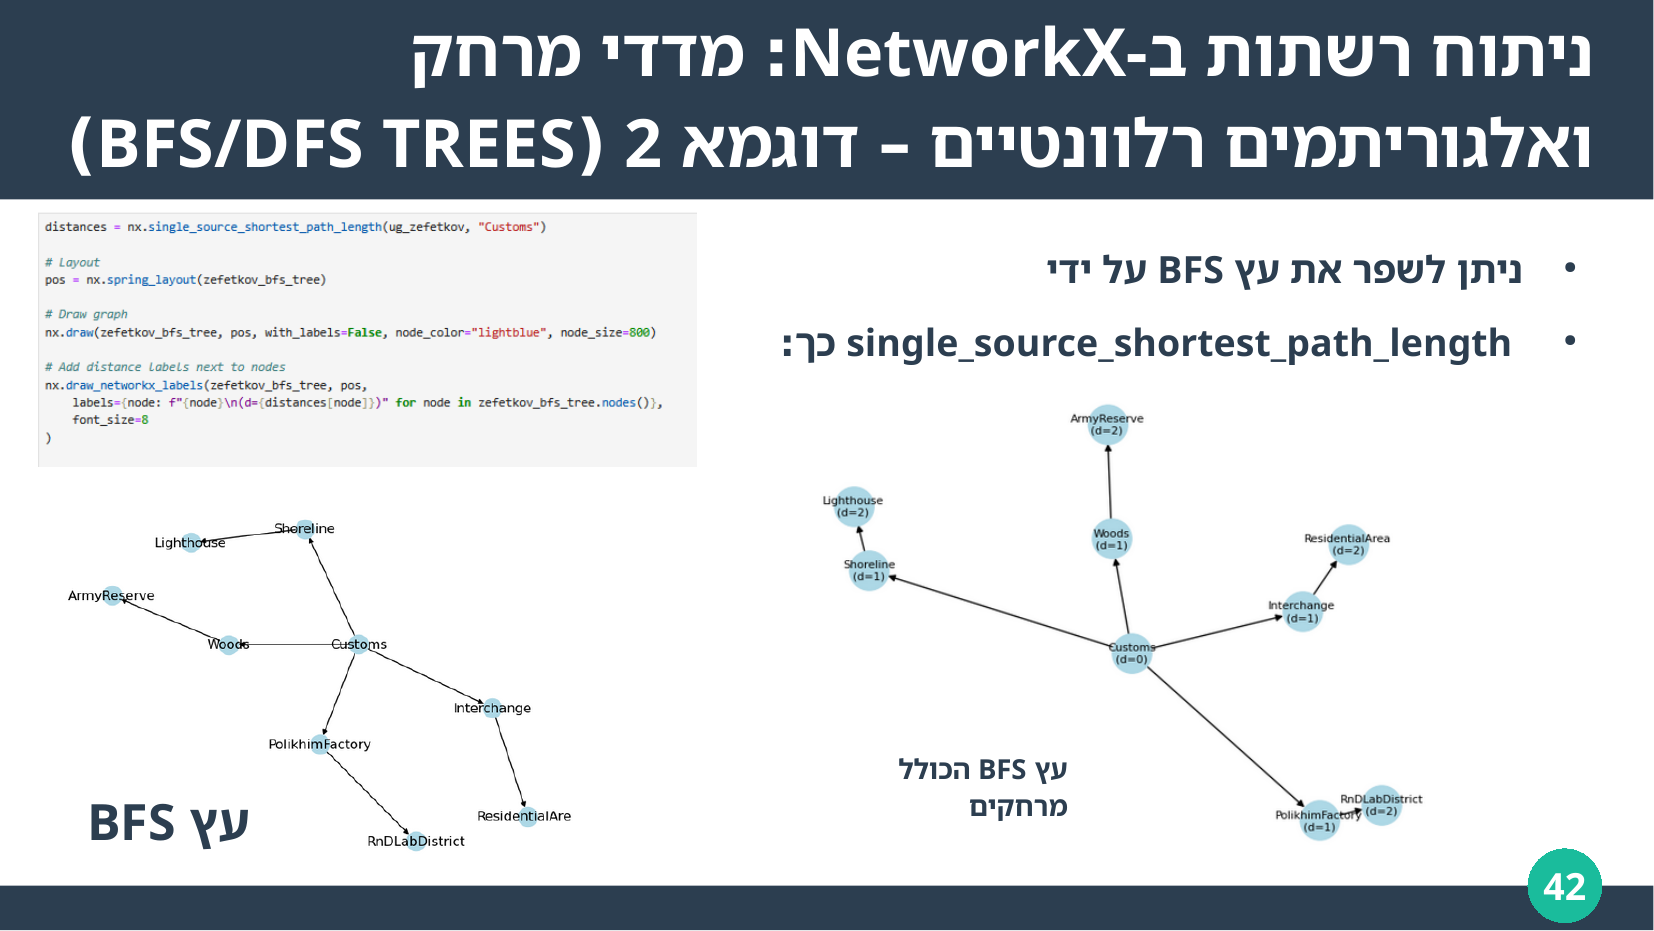

# ניתוח רשתות ב-NetworkX: מדדי מרחק ואלגוריתמים רלוונטיים – דוגמא 2 (BFS/DFS TREES)
ניתן לשפר את עץ BFS על ידי
 single_source_shortest_path_length כך:
עץ BFS הכולל מרחקים
עץ BFS
42